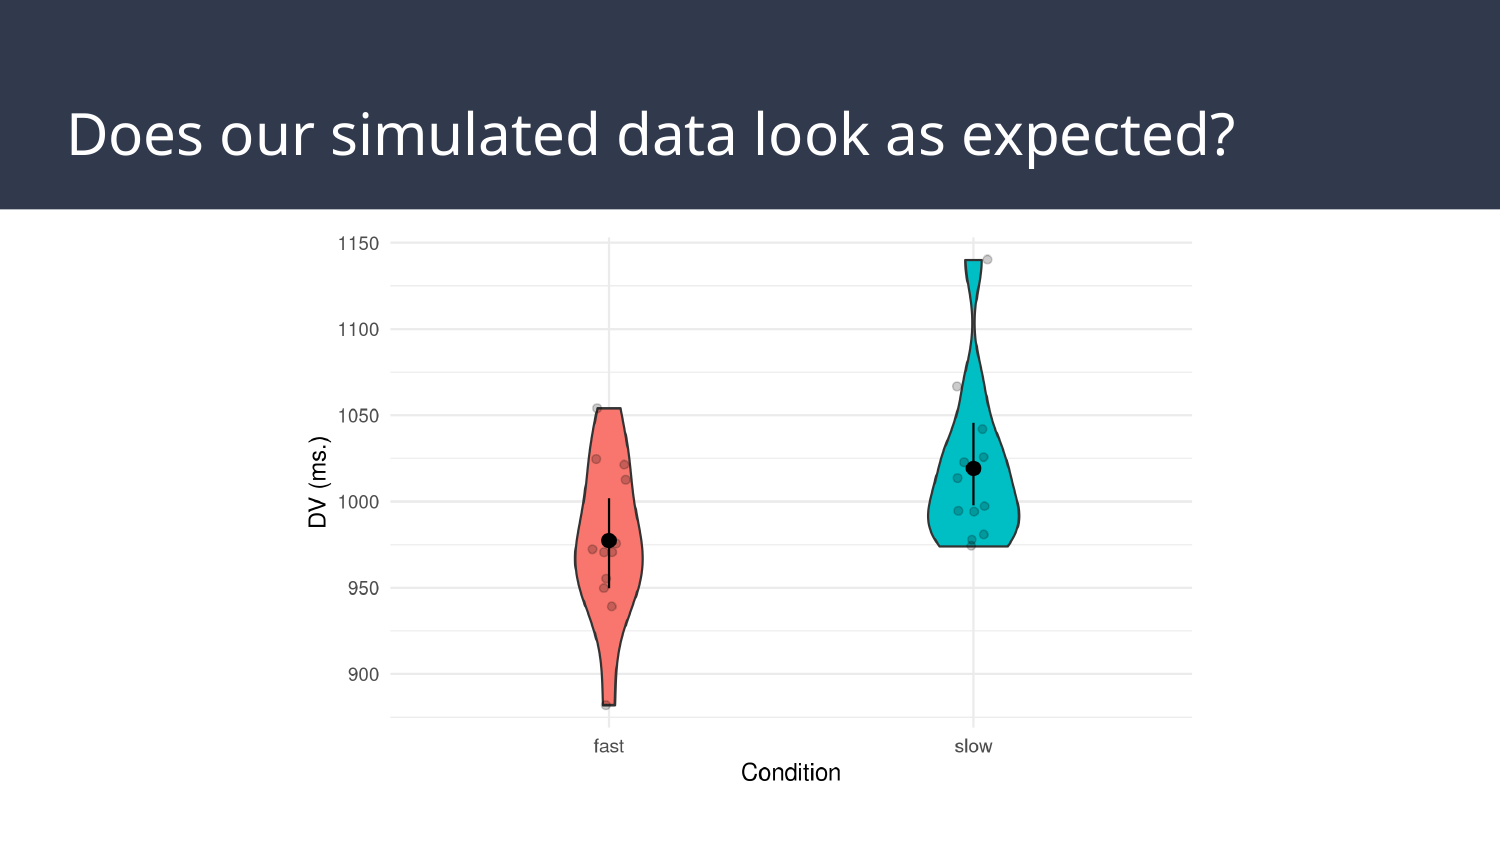

# Does our simulated data look as expected?